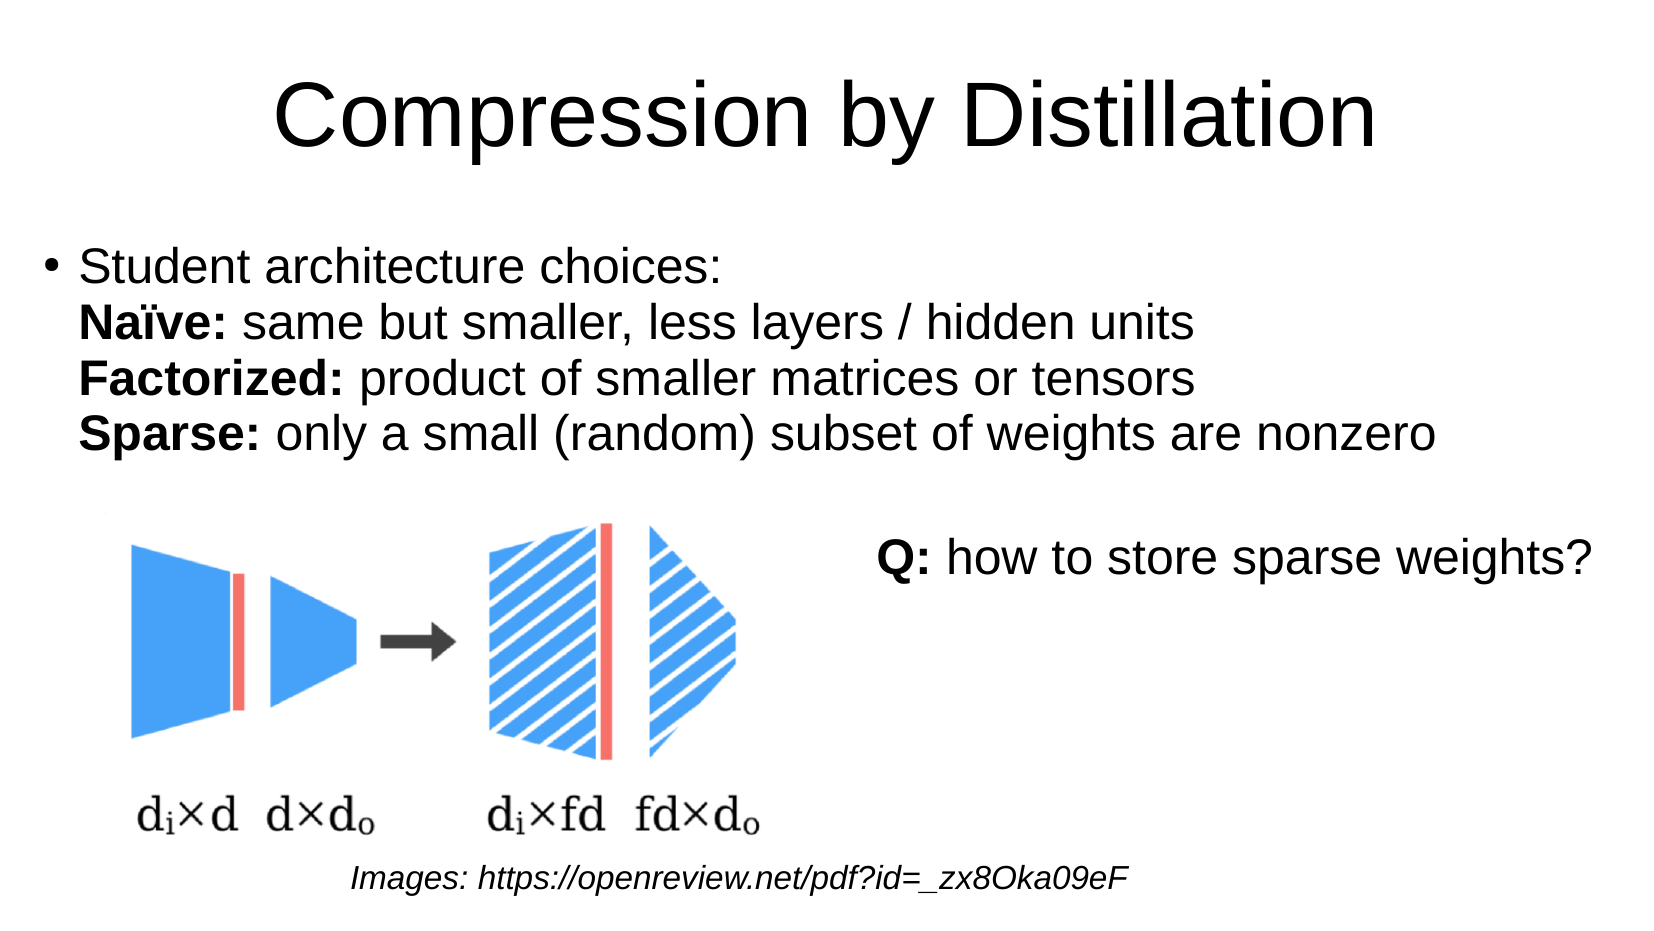

# Compression by Distillation
Student architecture choices:
Naïve: same but smaller, less layers / hidden units
Factorized: product of smaller matrices or tensors
Sparse: only a small (random) subset of weights are nonzero
Q: how to store sparse weights?
Images: https://openreview.net/pdf?id=_zx8Oka09eF